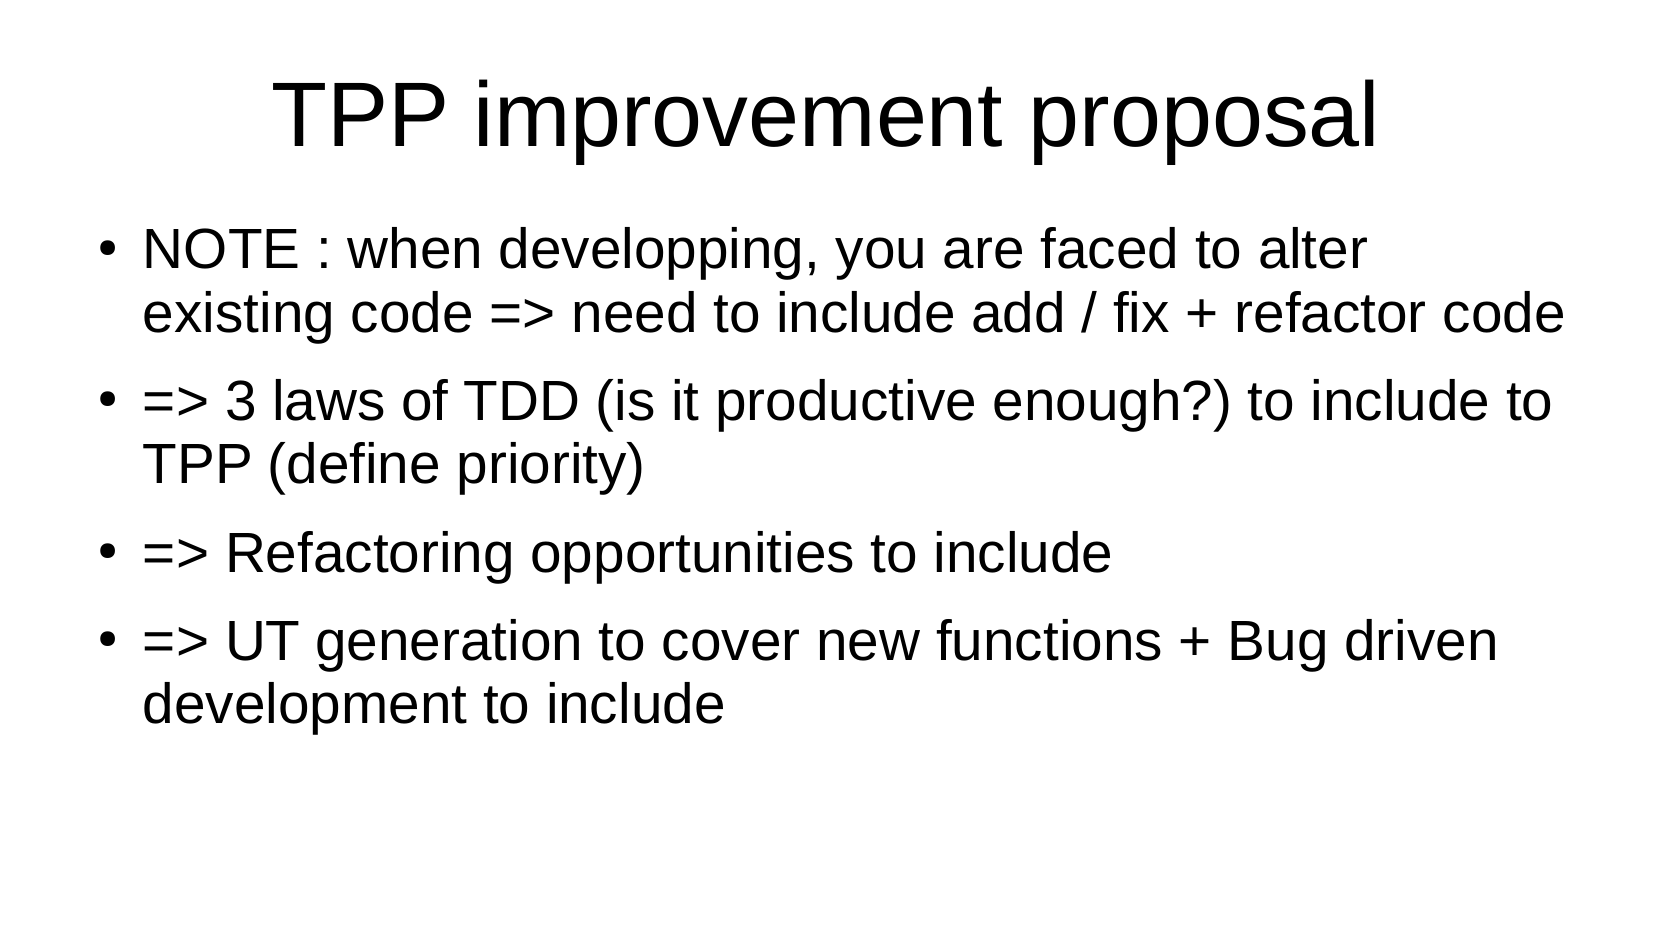

# TPP improvement proposal
NOTE : when developping, you are faced to alter existing code => need to include add / fix + refactor code
=> 3 laws of TDD (is it productive enough?) to include to TPP (define priority)
=> Refactoring opportunities to include
=> UT generation to cover new functions + Bug driven development to include